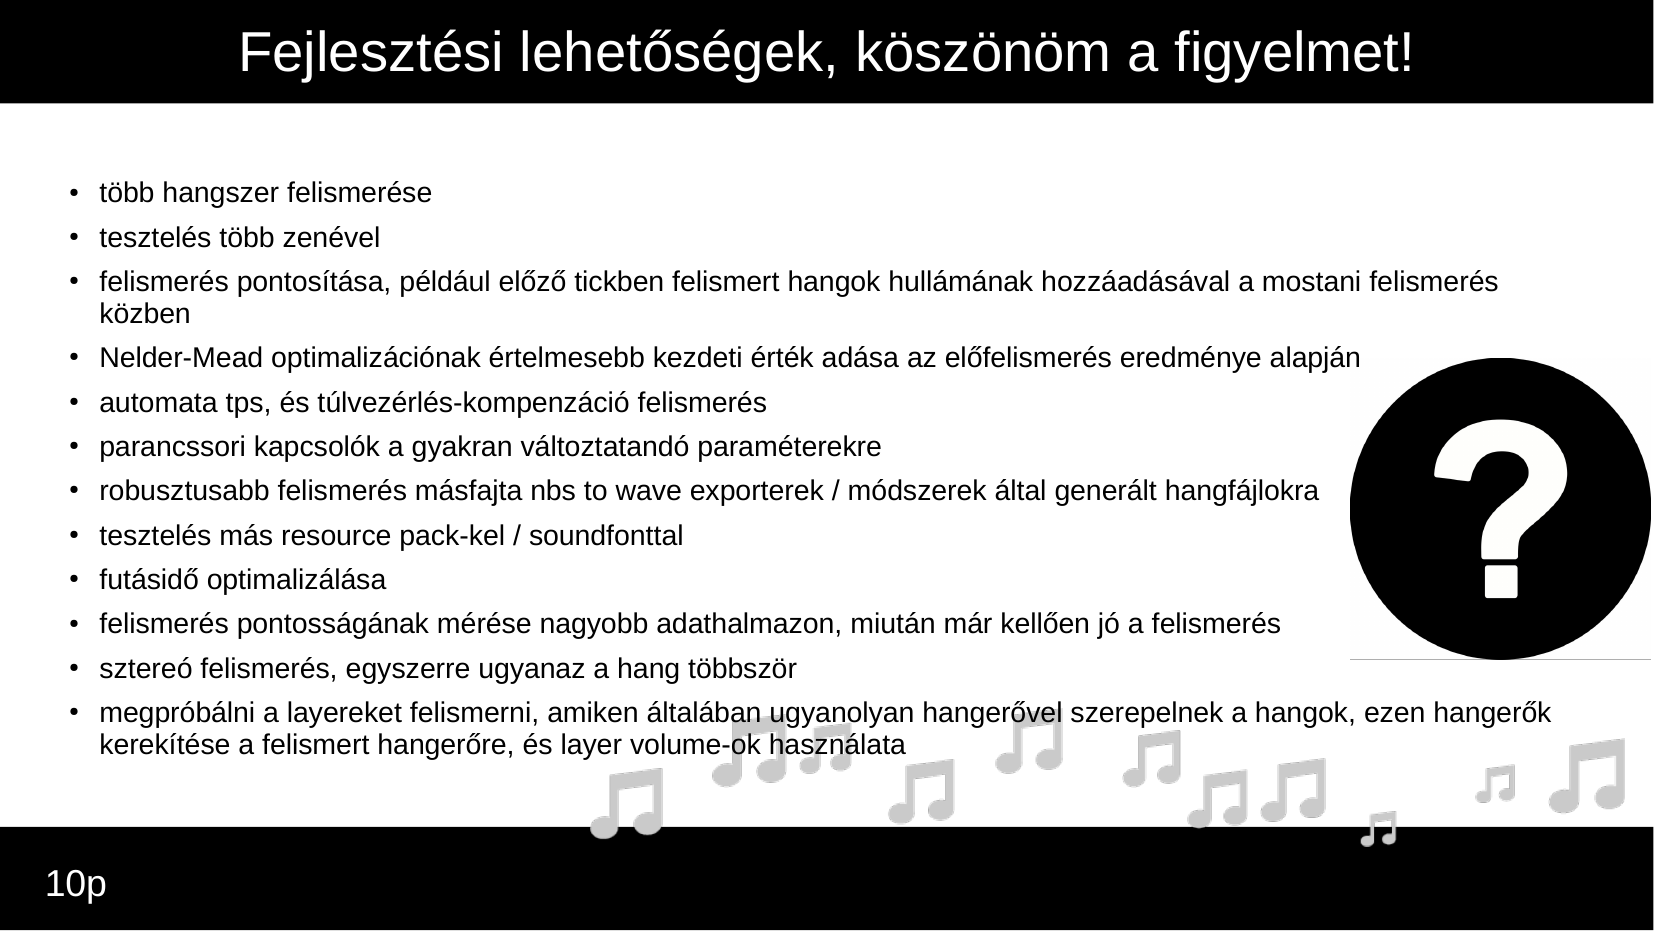

# Fejlesztési lehetőségek, köszönöm a figyelmet!
több hangszer felismerése
tesztelés több zenével
felismerés pontosítása, például előző tickben felismert hangok hullámának hozzáadásával a mostani felismerés közben
Nelder-Mead optimalizációnak értelmesebb kezdeti érték adása az előfelismerés eredménye alapján
automata tps, és túlvezérlés-kompenzáció felismerés
parancssori kapcsolók a gyakran változtatandó paraméterekre
robusztusabb felismerés másfajta nbs to wave exporterek / módszerek által generált hangfájlokra
tesztelés más resource pack-kel / soundfonttal
futásidő optimalizálása
felismerés pontosságának mérése nagyobb adathalmazon, miután már kellően jó a felismerés
sztereó felismerés, egyszerre ugyanaz a hang többször
megpróbálni a layereket felismerni, amiken általában ugyanolyan hangerővel szerepelnek a hangok, ezen hangerők kerekítése a felismert hangerőre, és layer volume-ok használata
10p